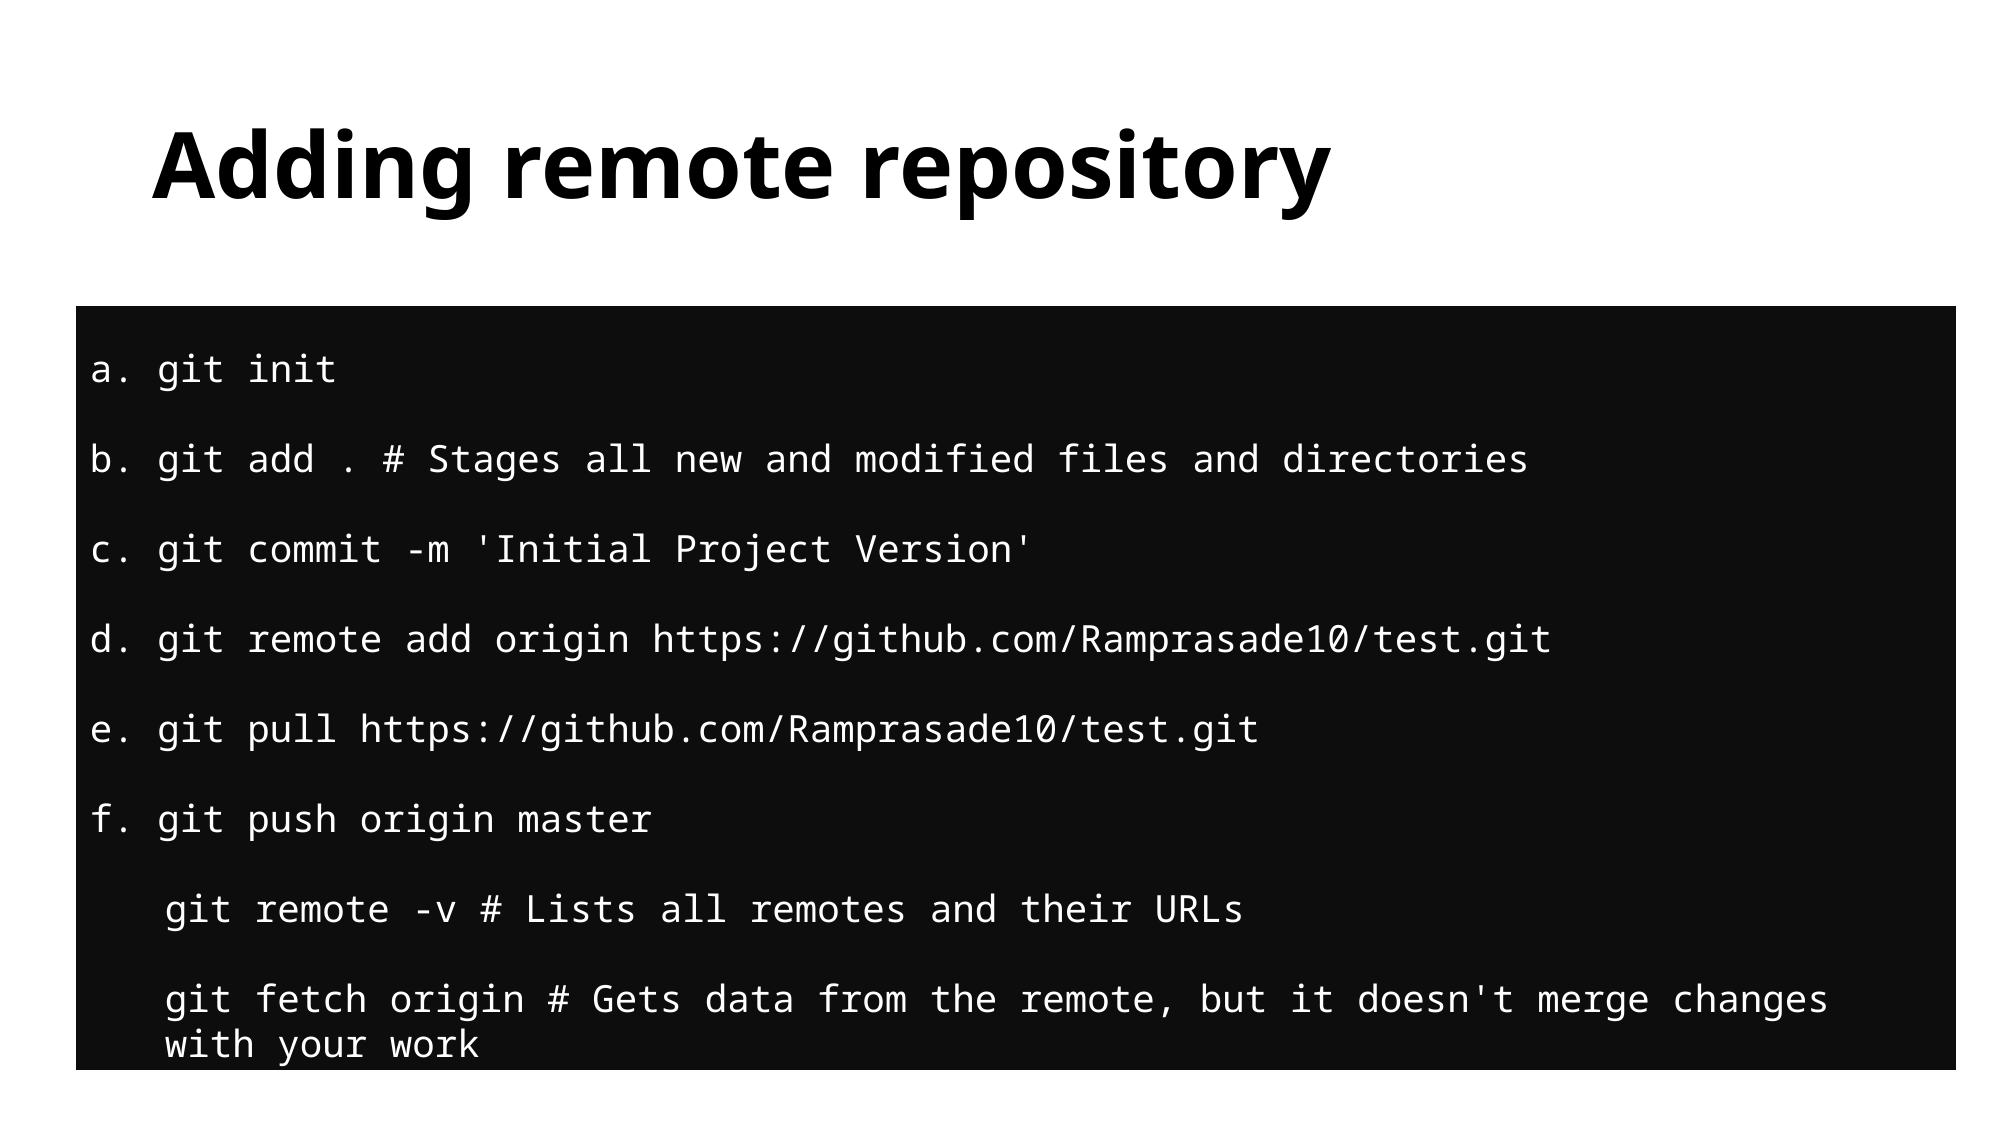

# Adding remote repository
a. git init
b. git add . # Stages all new and modified files and directories
c. git commit -m 'Initial Project Version'
d. git remote add origin https://github.com/Ramprasade10/test.git
e. git pull https://github.com/Ramprasade10/test.git
f. git push origin master
	git remote -v # Lists all remotes and their URLs
	git fetch origin # Gets data from the remote, but it doesn't merge changes 	with your work
7.